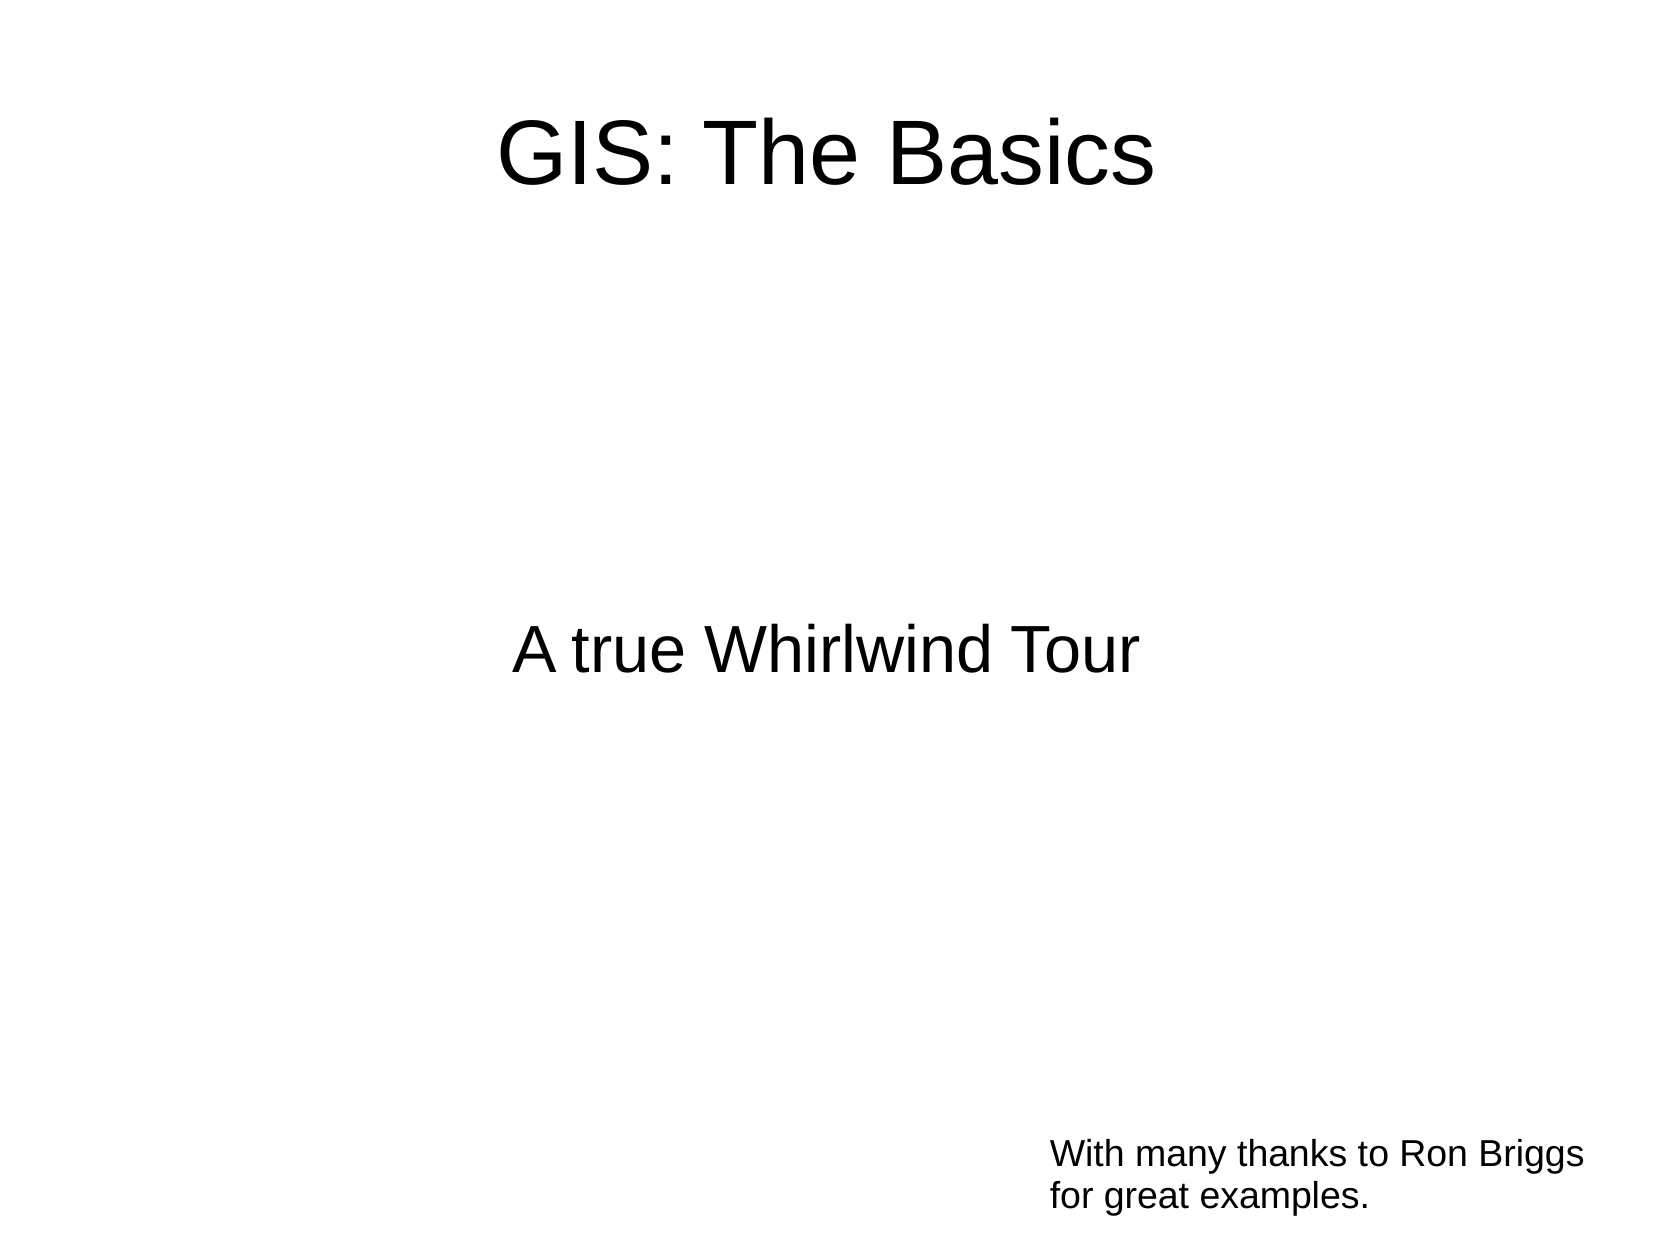

# GIS: The Basics
A true Whirlwind Tour
With many thanks to Ron Briggs for great examples.